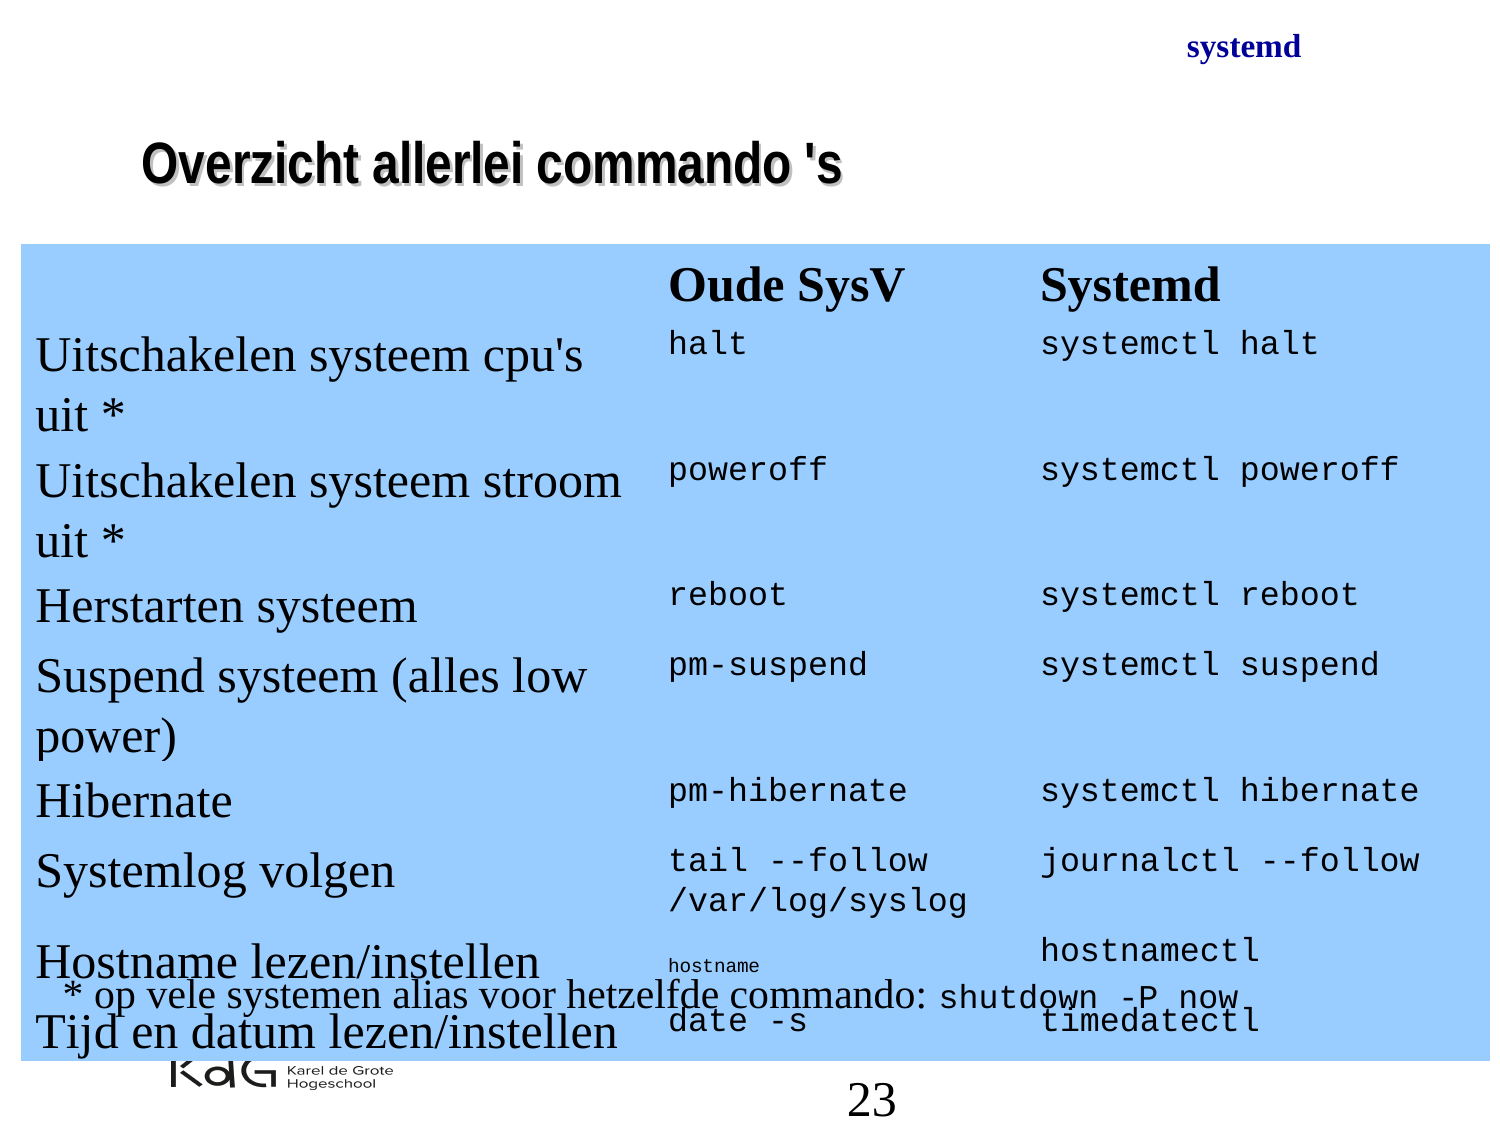

# Overzicht allerlei commando 's
| | Oude SysV | Systemd |
| --- | --- | --- |
| Uitschakelen systeem cpu's uit \* | halt | systemctl halt |
| Uitschakelen systeem stroom uit \* | poweroff | systemctl poweroff |
| Herstarten systeem | reboot | systemctl reboot |
| Suspend systeem (alles low power) | pm-suspend | systemctl suspend |
| Hibernate | pm-hibernate | systemctl hibernate |
| Systemlog volgen | tail --follow /var/log/syslog | journalctl --follow |
| Hostname lezen/instellen | hostname | hostnamectl |
| Tijd en datum lezen/instellen | date -s | timedatectl |
* op vele systemen alias voor hetzelfde commando: shutdown -P now